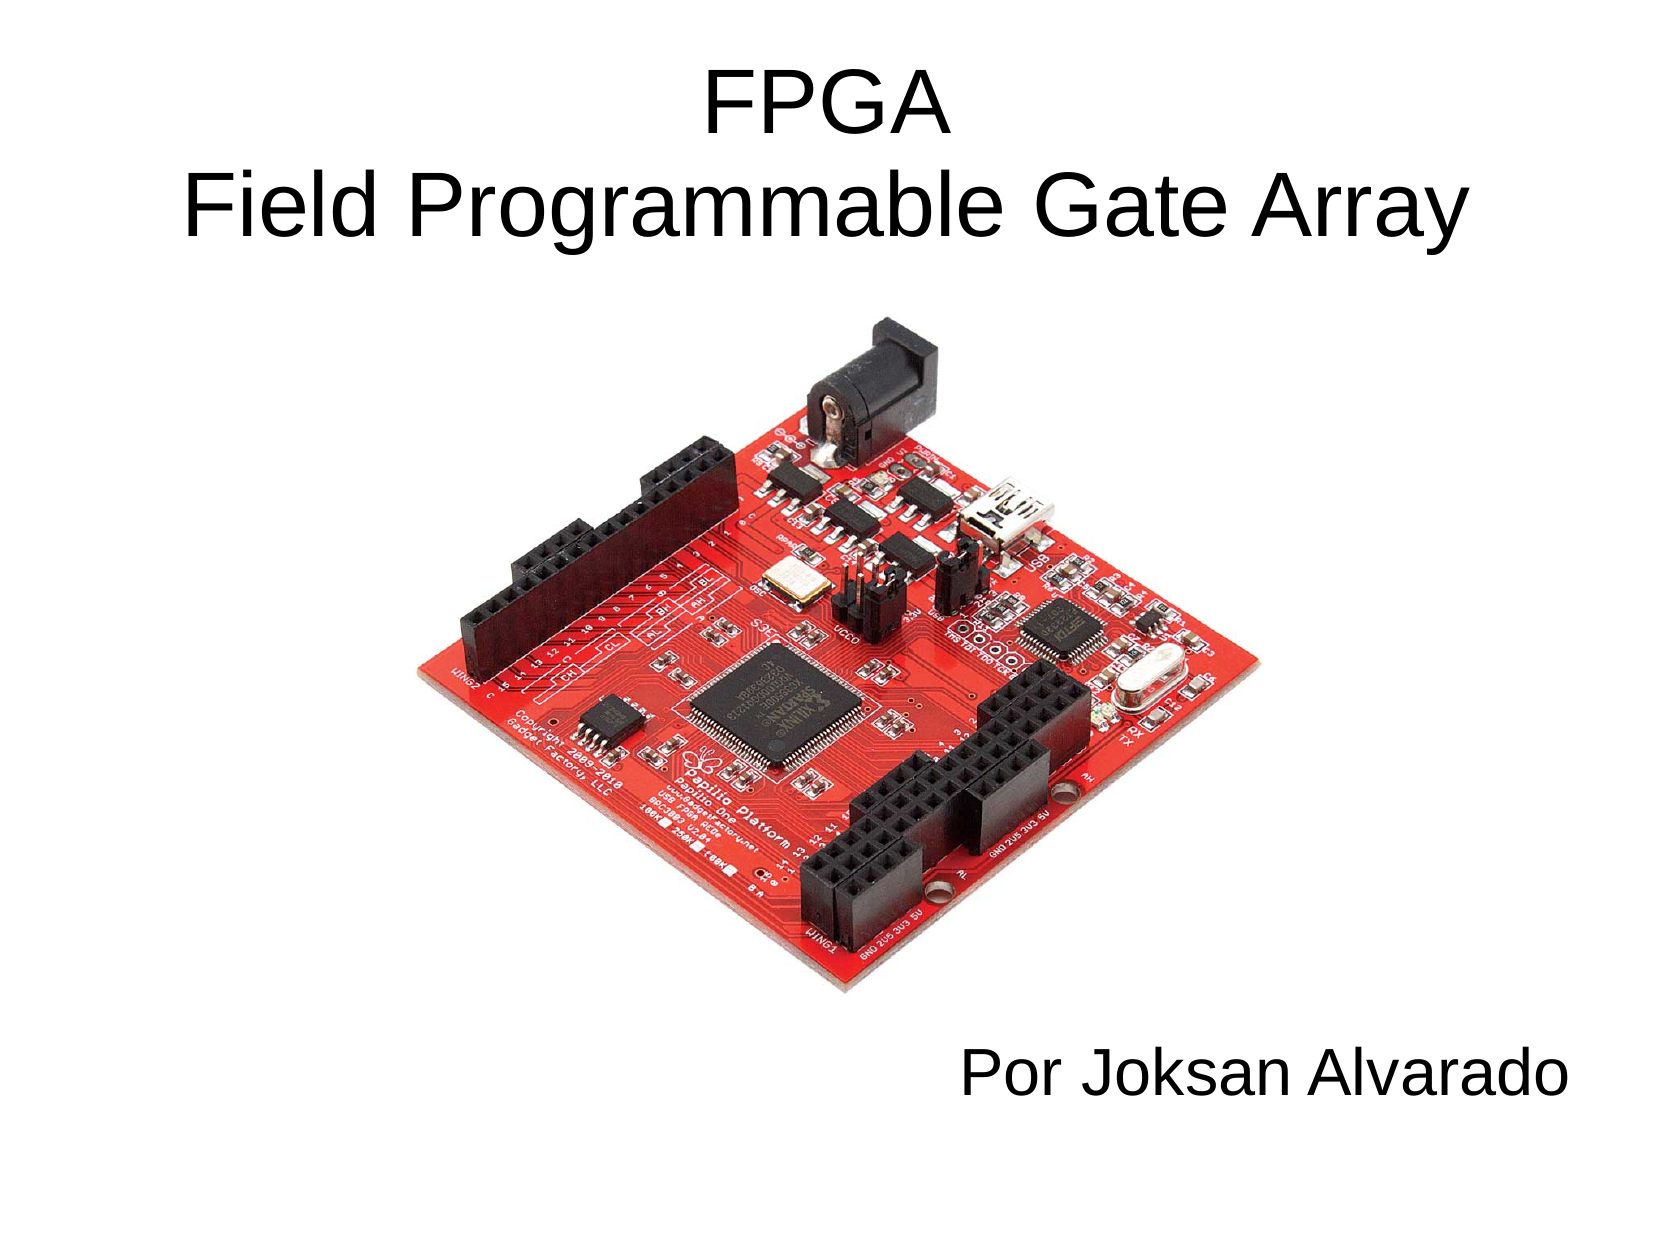

# FPGA Field Programmable Gate Array
Por Joksan Alvarado